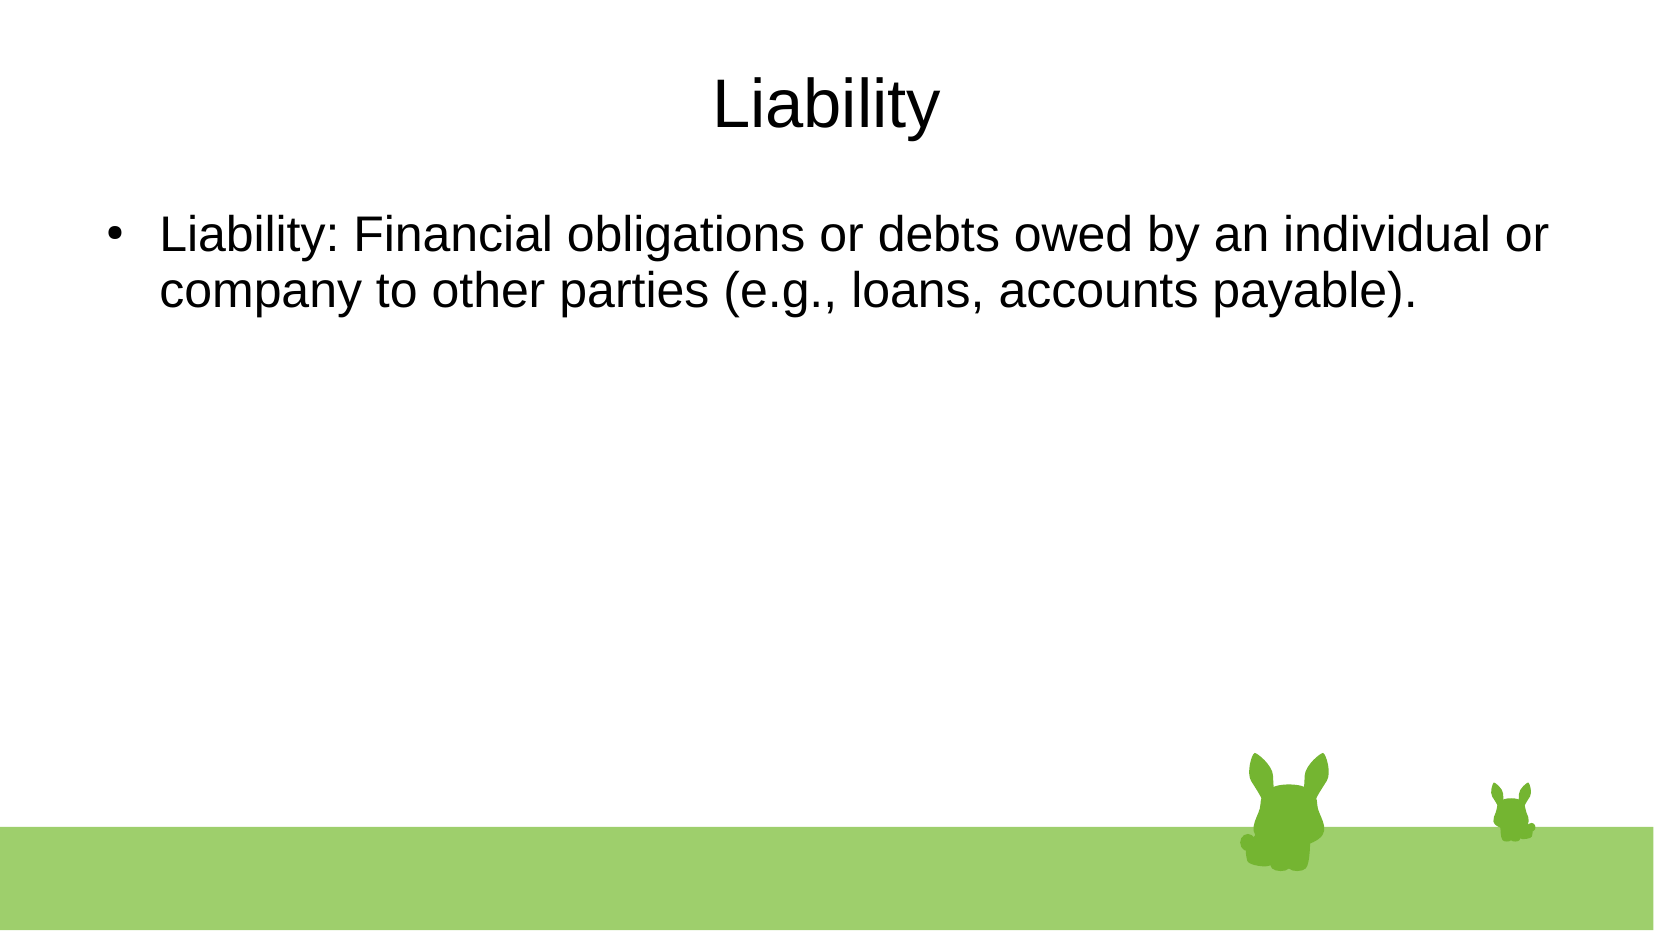

# Liability
Liability: Financial obligations or debts owed by an individual or company to other parties (e.g., loans, accounts payable).